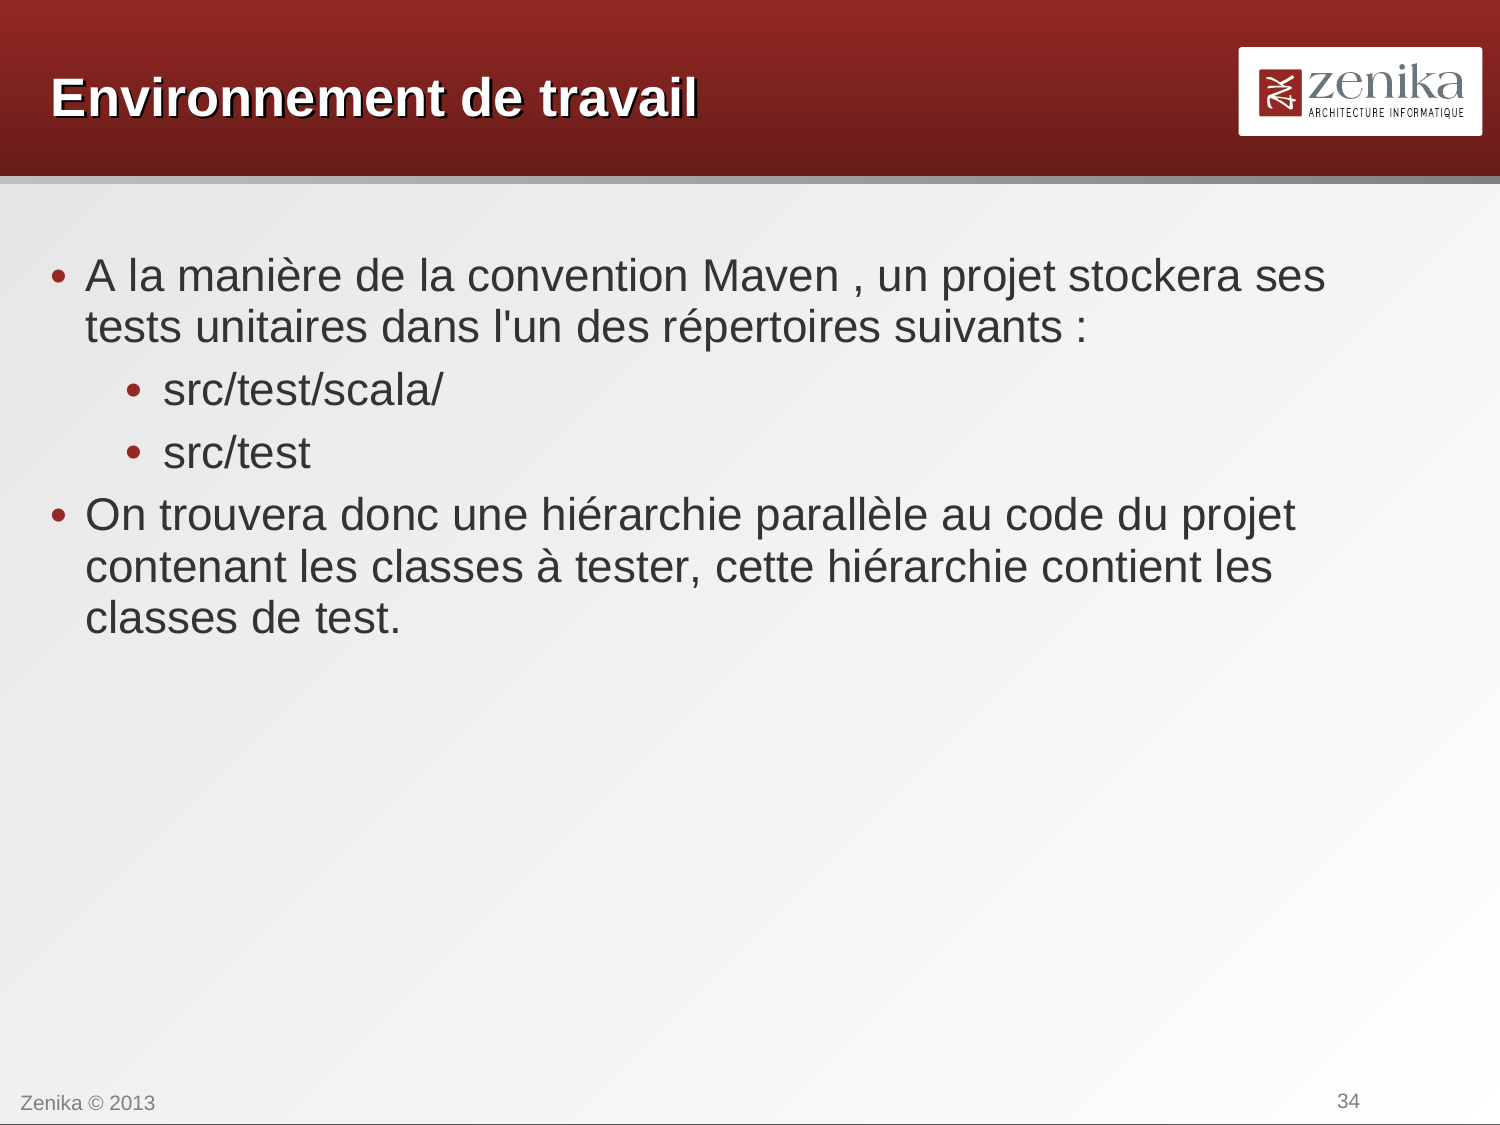

# Environnement de travail
A la manière de la convention Maven , un projet stockera ses tests unitaires dans l'un des répertoires suivants :
src/test/scala/
src/test
On trouvera donc une hiérarchie parallèle au code du projet contenant les classes à tester, cette hiérarchie contient les classes de test.